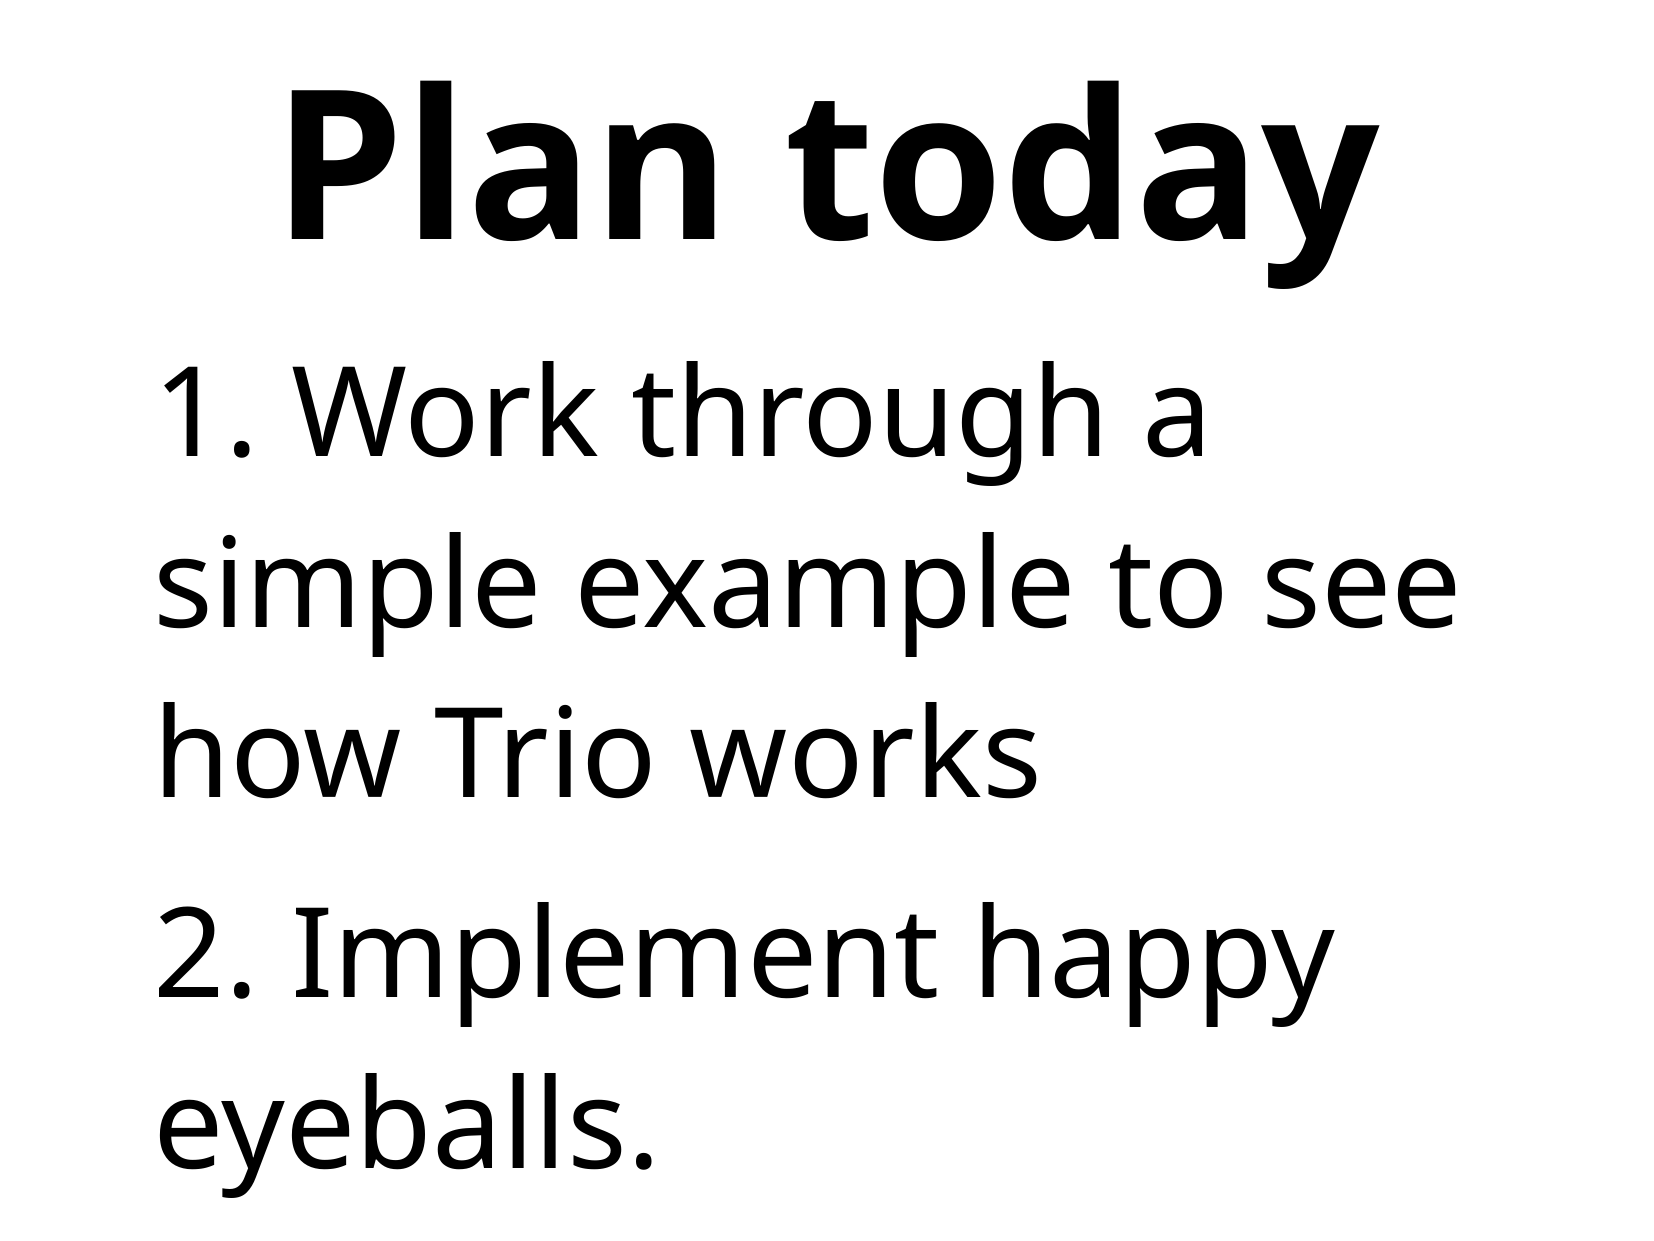

# Plan today
1. Work through a simple example to see how Trio works
2. Implement happy eyeballs.